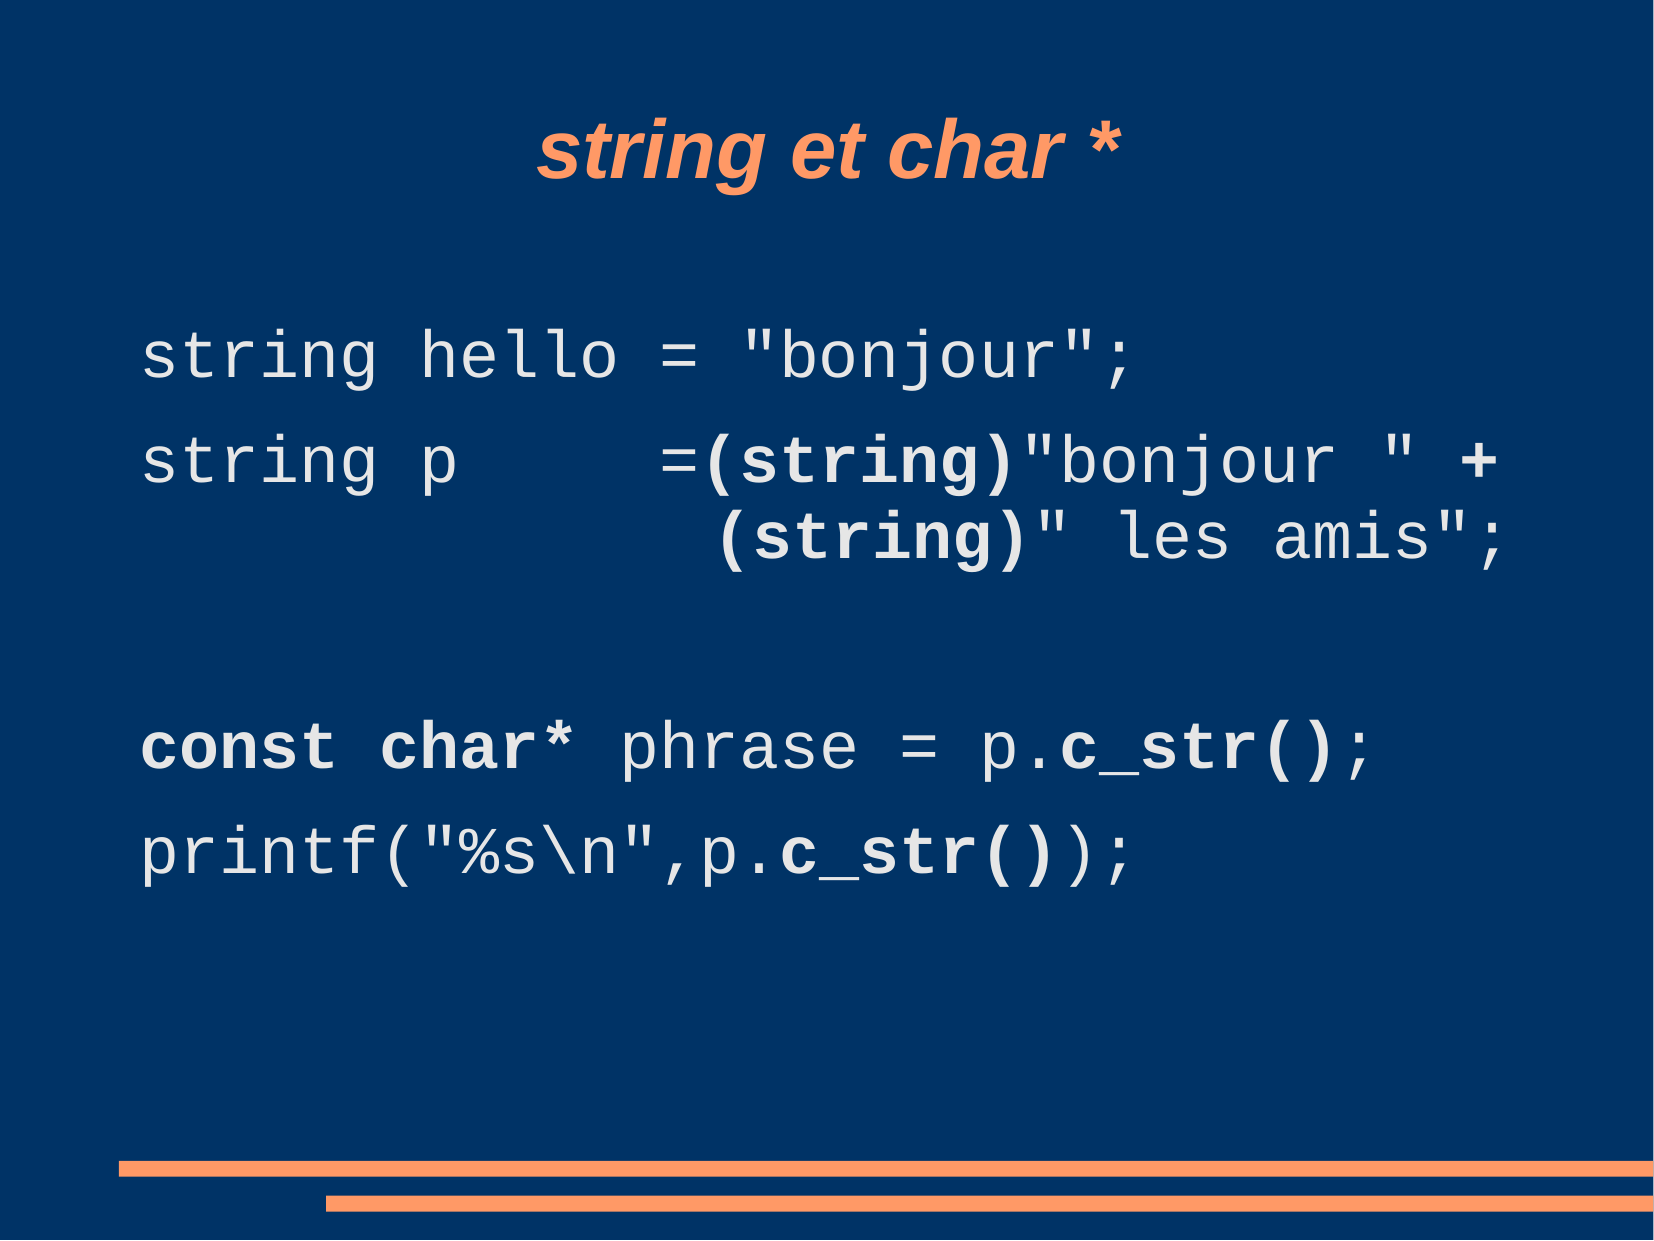

# string et char *
string hello = "bonjour";
string p =(string)"bonjour " +
 (string)" les amis";
const char* phrase = p.c_str();
printf("%s\n",p.c_str());